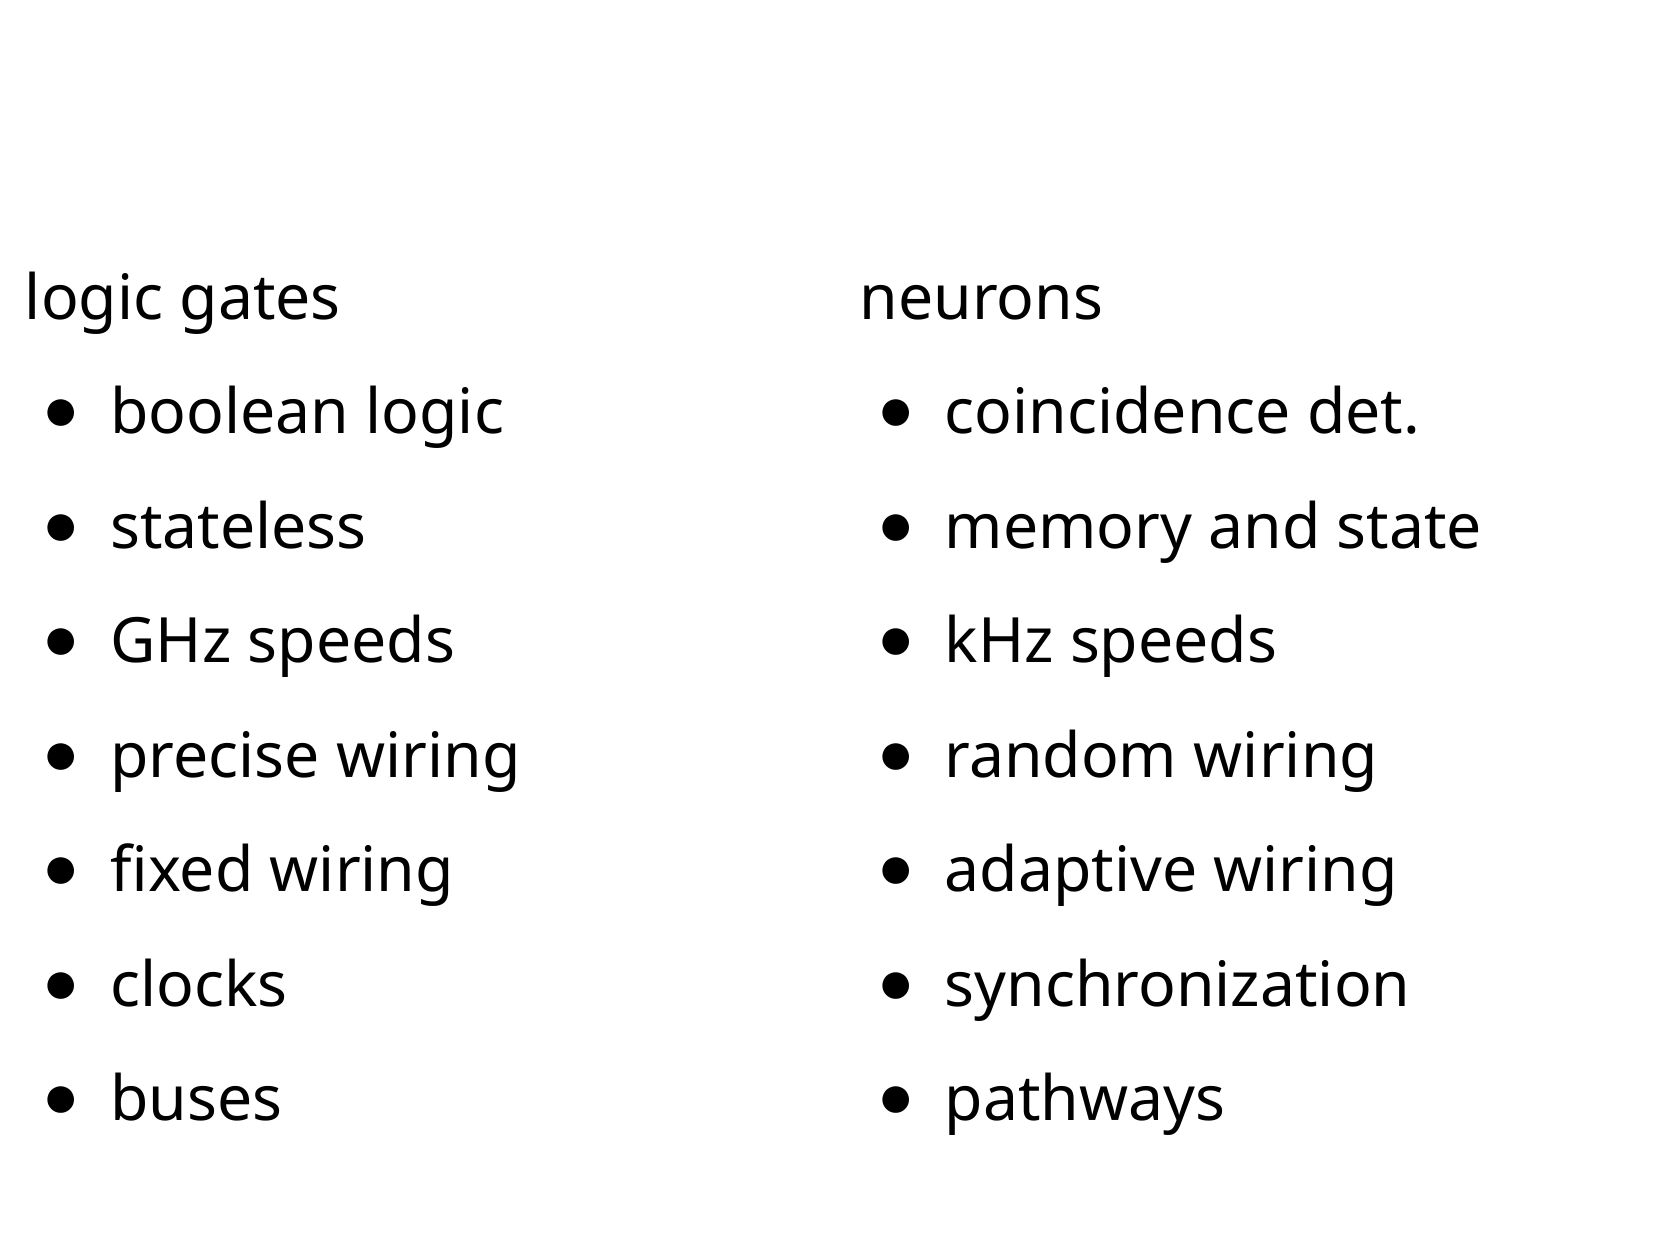

#
logic gates
boolean logic
stateless
GHz speeds
precise wiring
fixed wiring
clocks
buses
neurons
coincidence det.
memory and state
kHz speeds
random wiring
adaptive wiring
synchronization
pathways